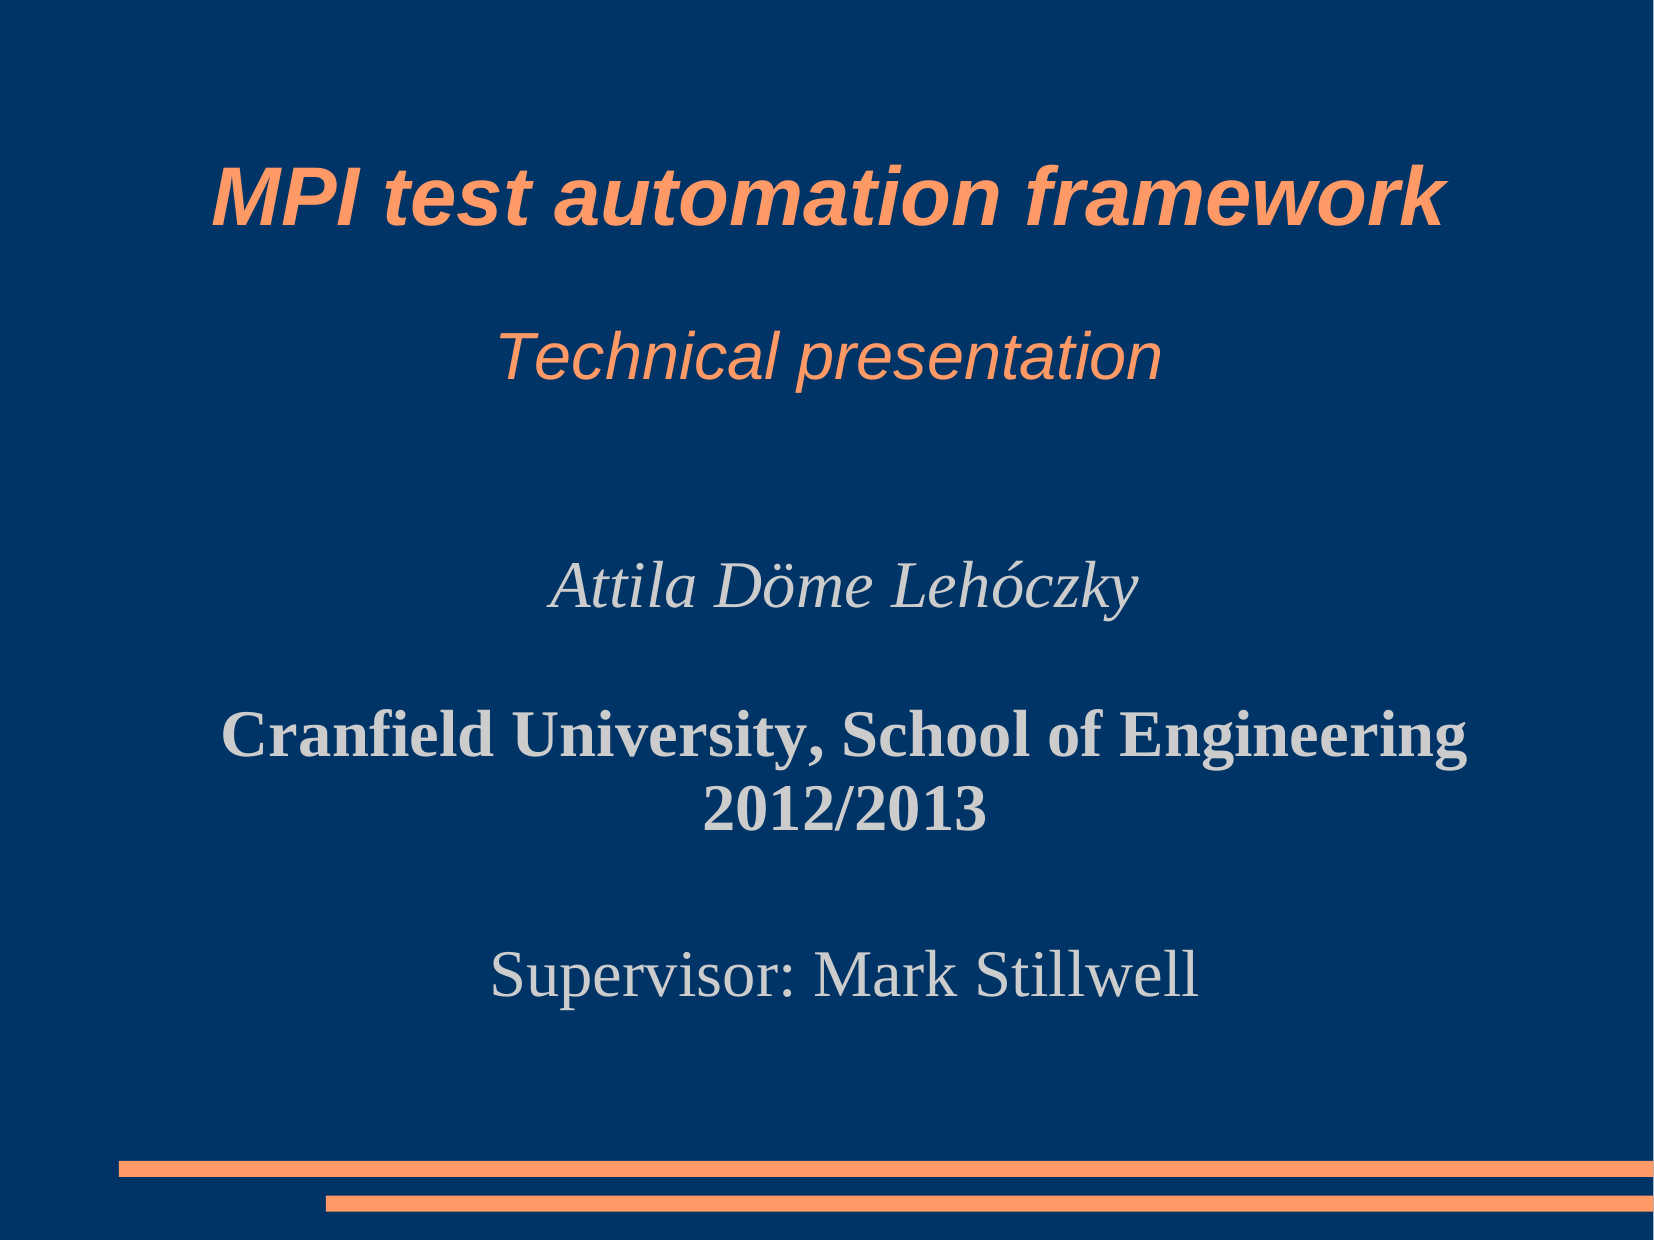

MPI test automation framework
Technical presentation
# Attila Döme Lehóczky
Cranfield University, School of Engineering
2012/2013
Supervisor: Mark Stillwell